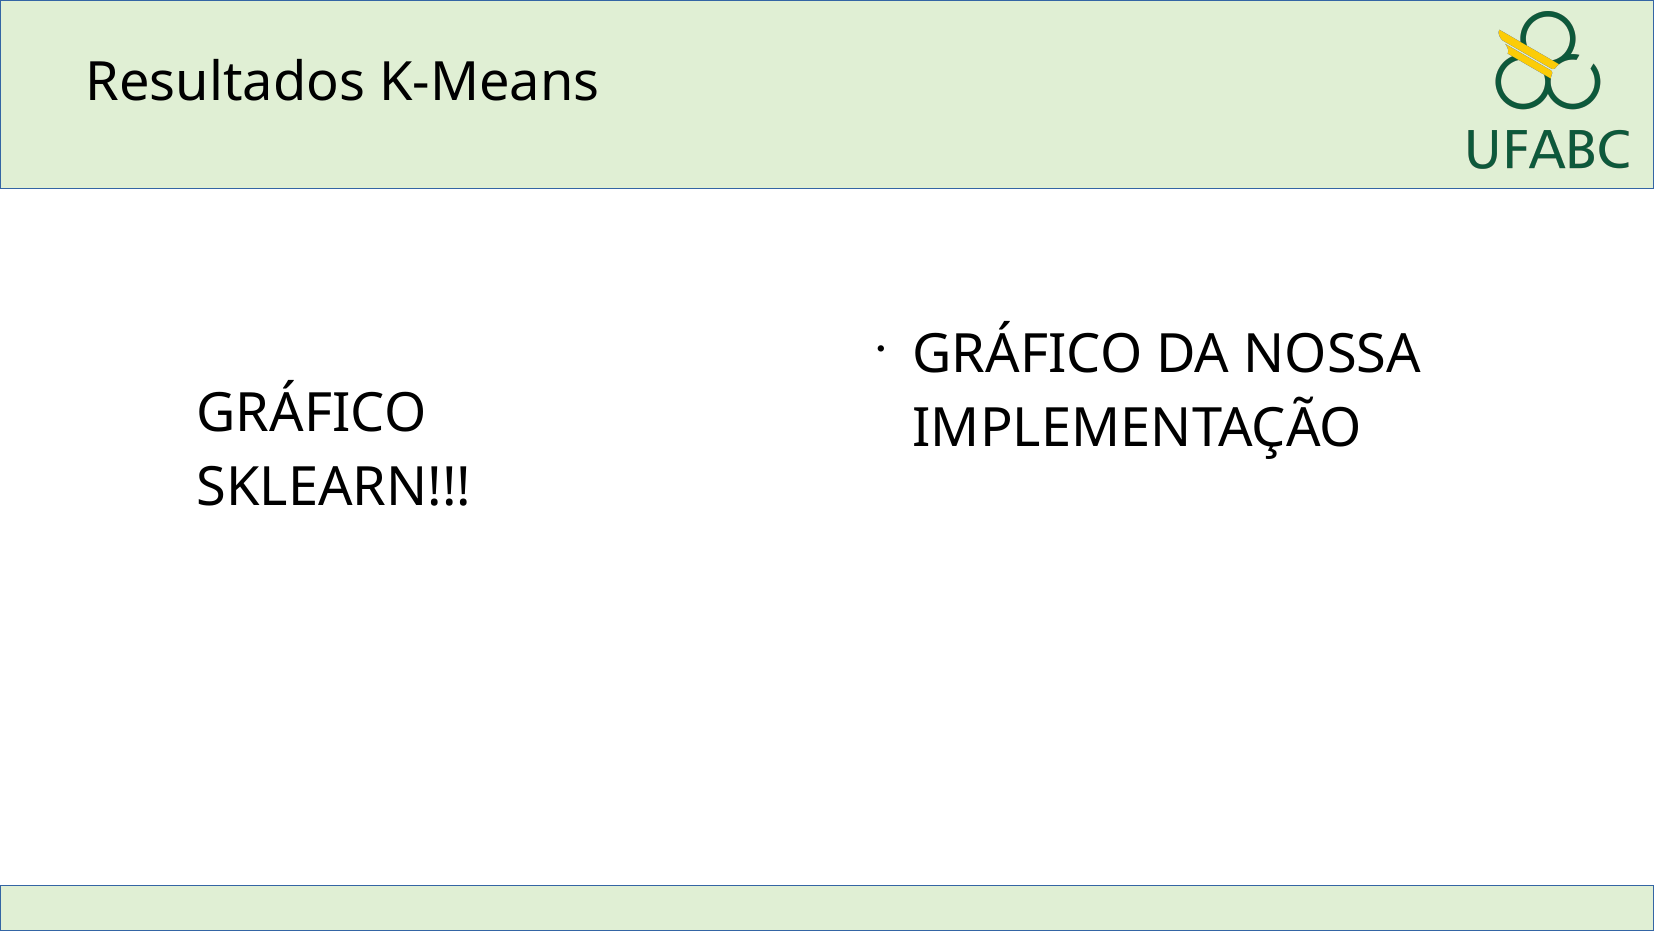

Resultados K-Means
GRÁFICO DA NOSSA IMPLEMENTAÇÃO
GRÁFICO SKLEARN!!!